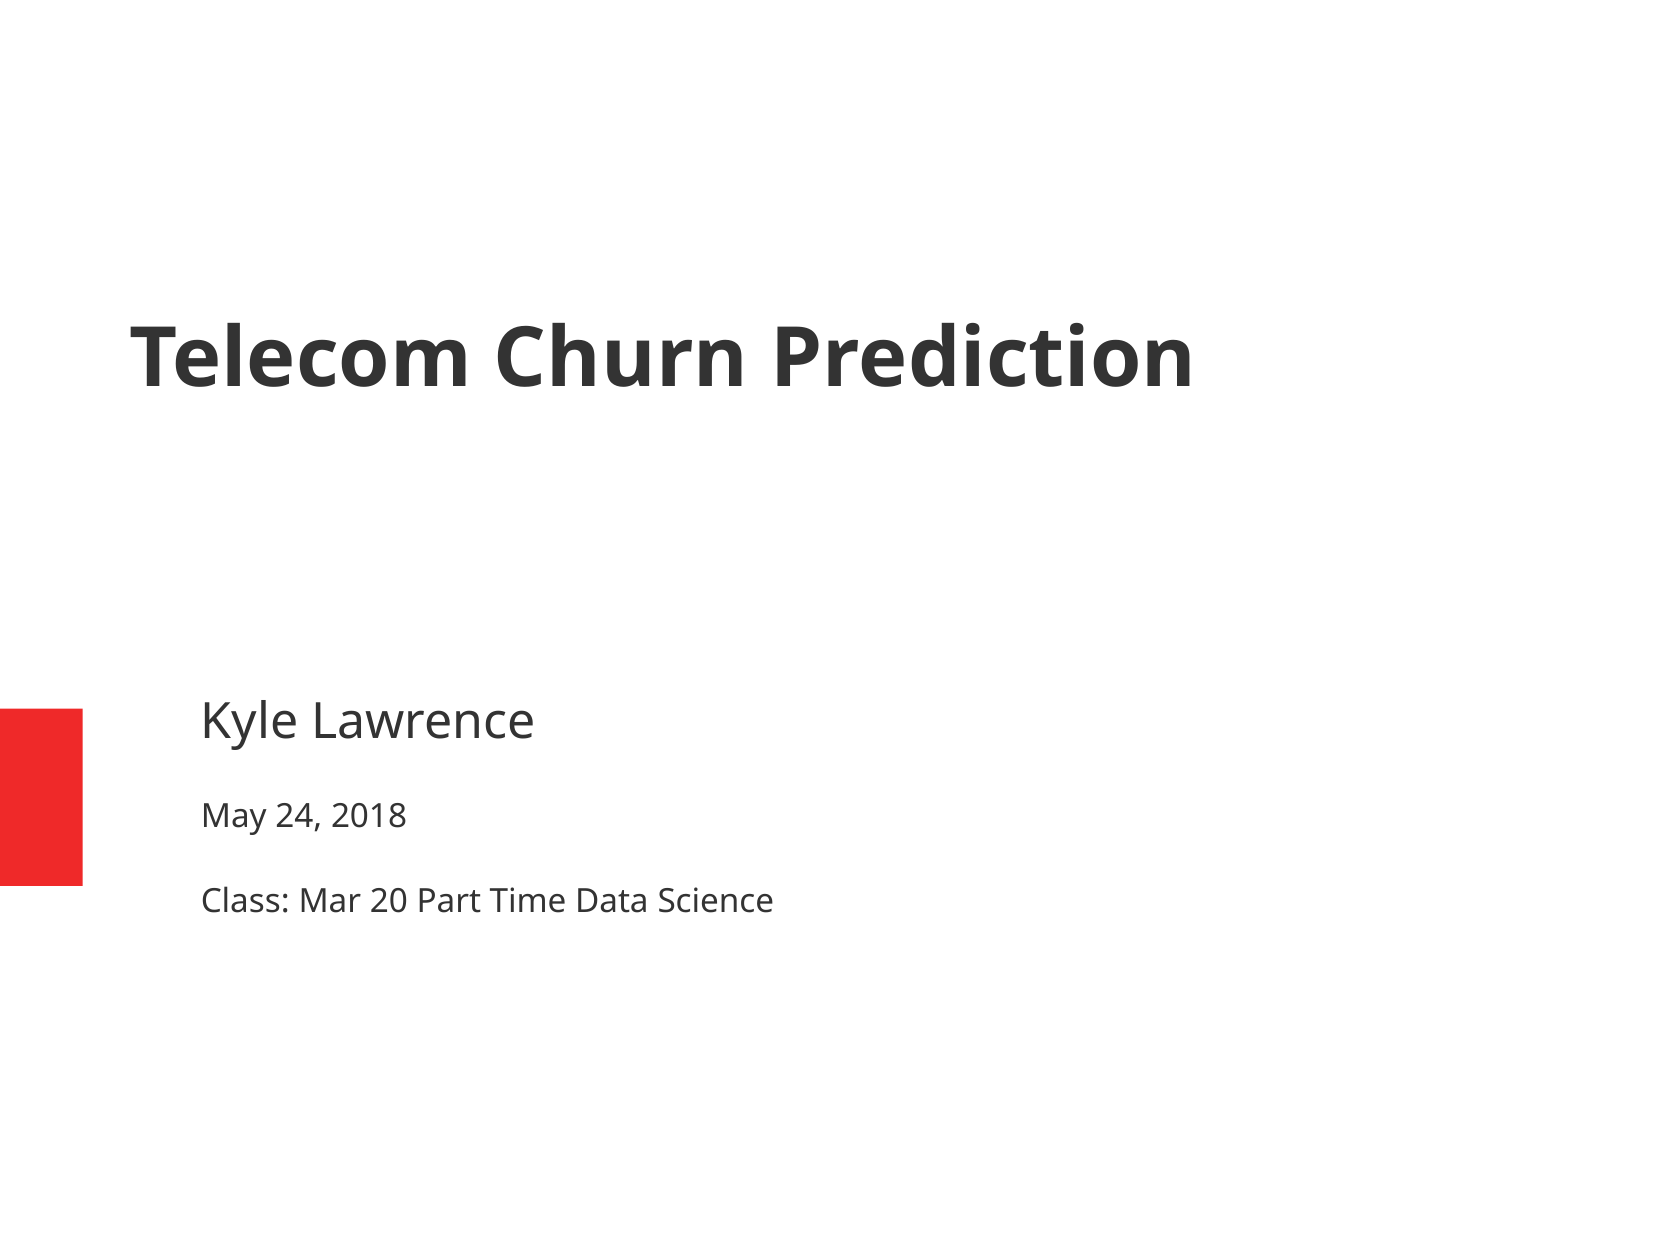

# Telecom Churn Prediction
Kyle Lawrence
May 24, 2018
Class: Mar 20 Part Time Data Science